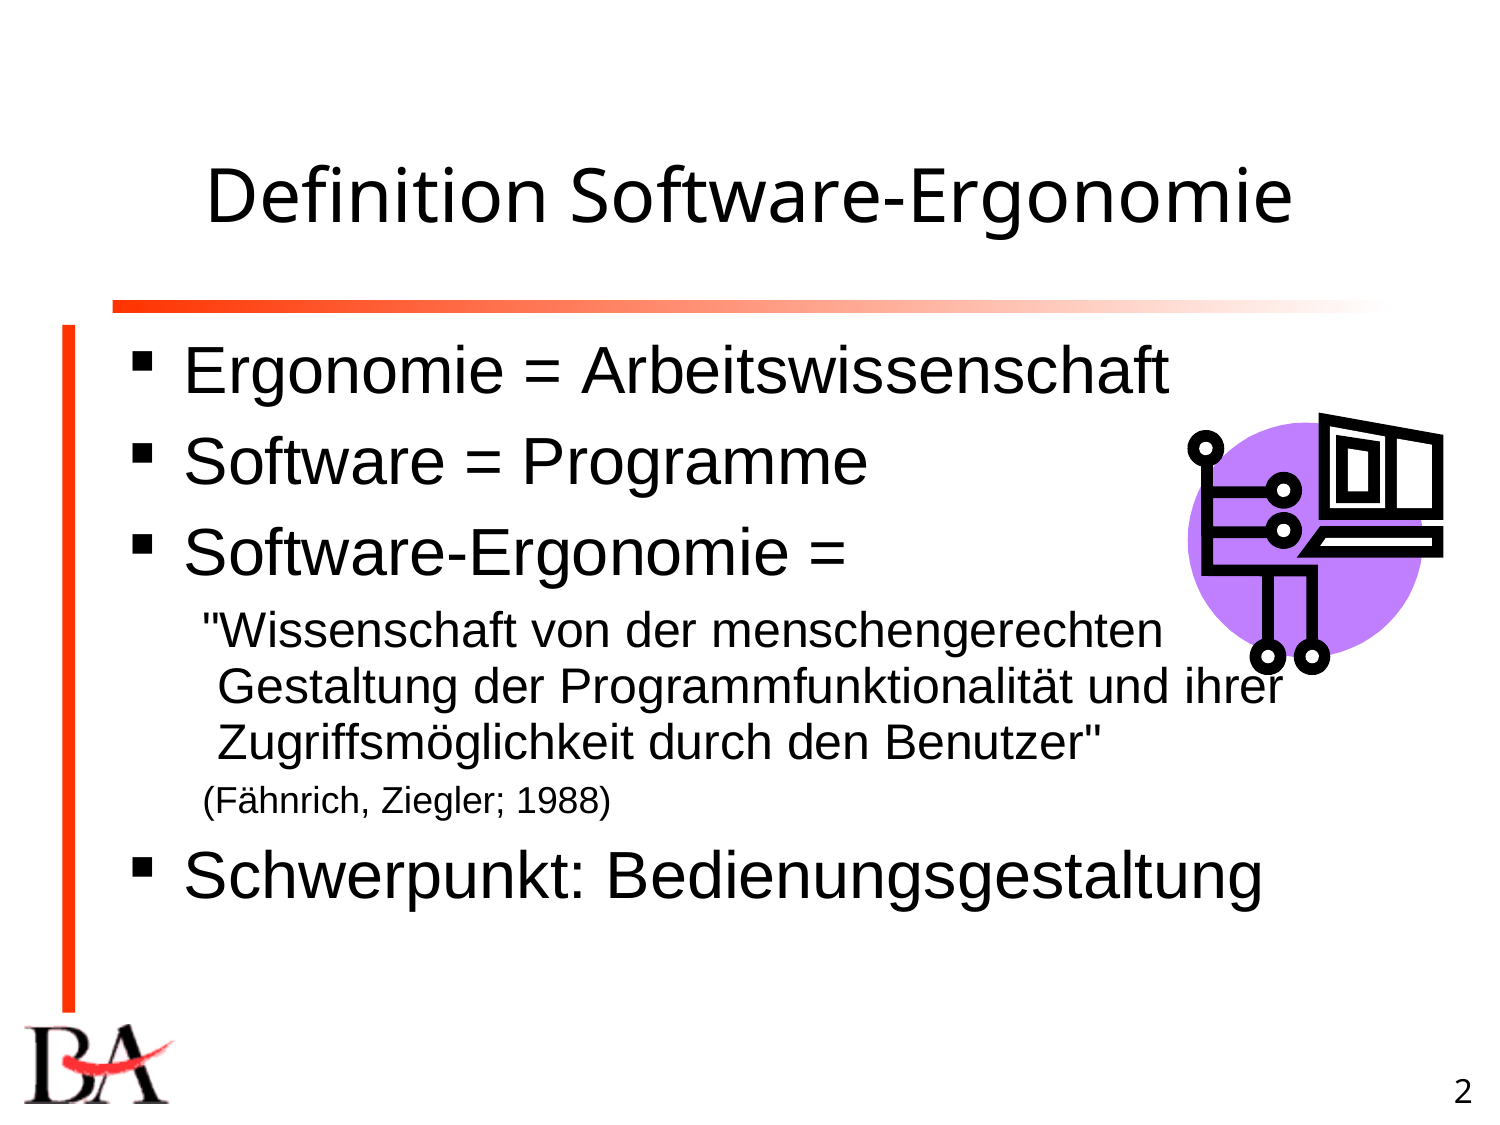

# Definition Software-Ergonomie
Ergonomie = Arbeitswissenschaft
Software = Programme
Software-Ergonomie =
"Wissenschaft von der menschengerechten Gestaltung der Programmfunktionalität und ihrer Zugriffsmöglichkeit durch den Benutzer"
(Fähnrich, Ziegler; 1988)
Schwerpunkt: Bedienungsgestaltung